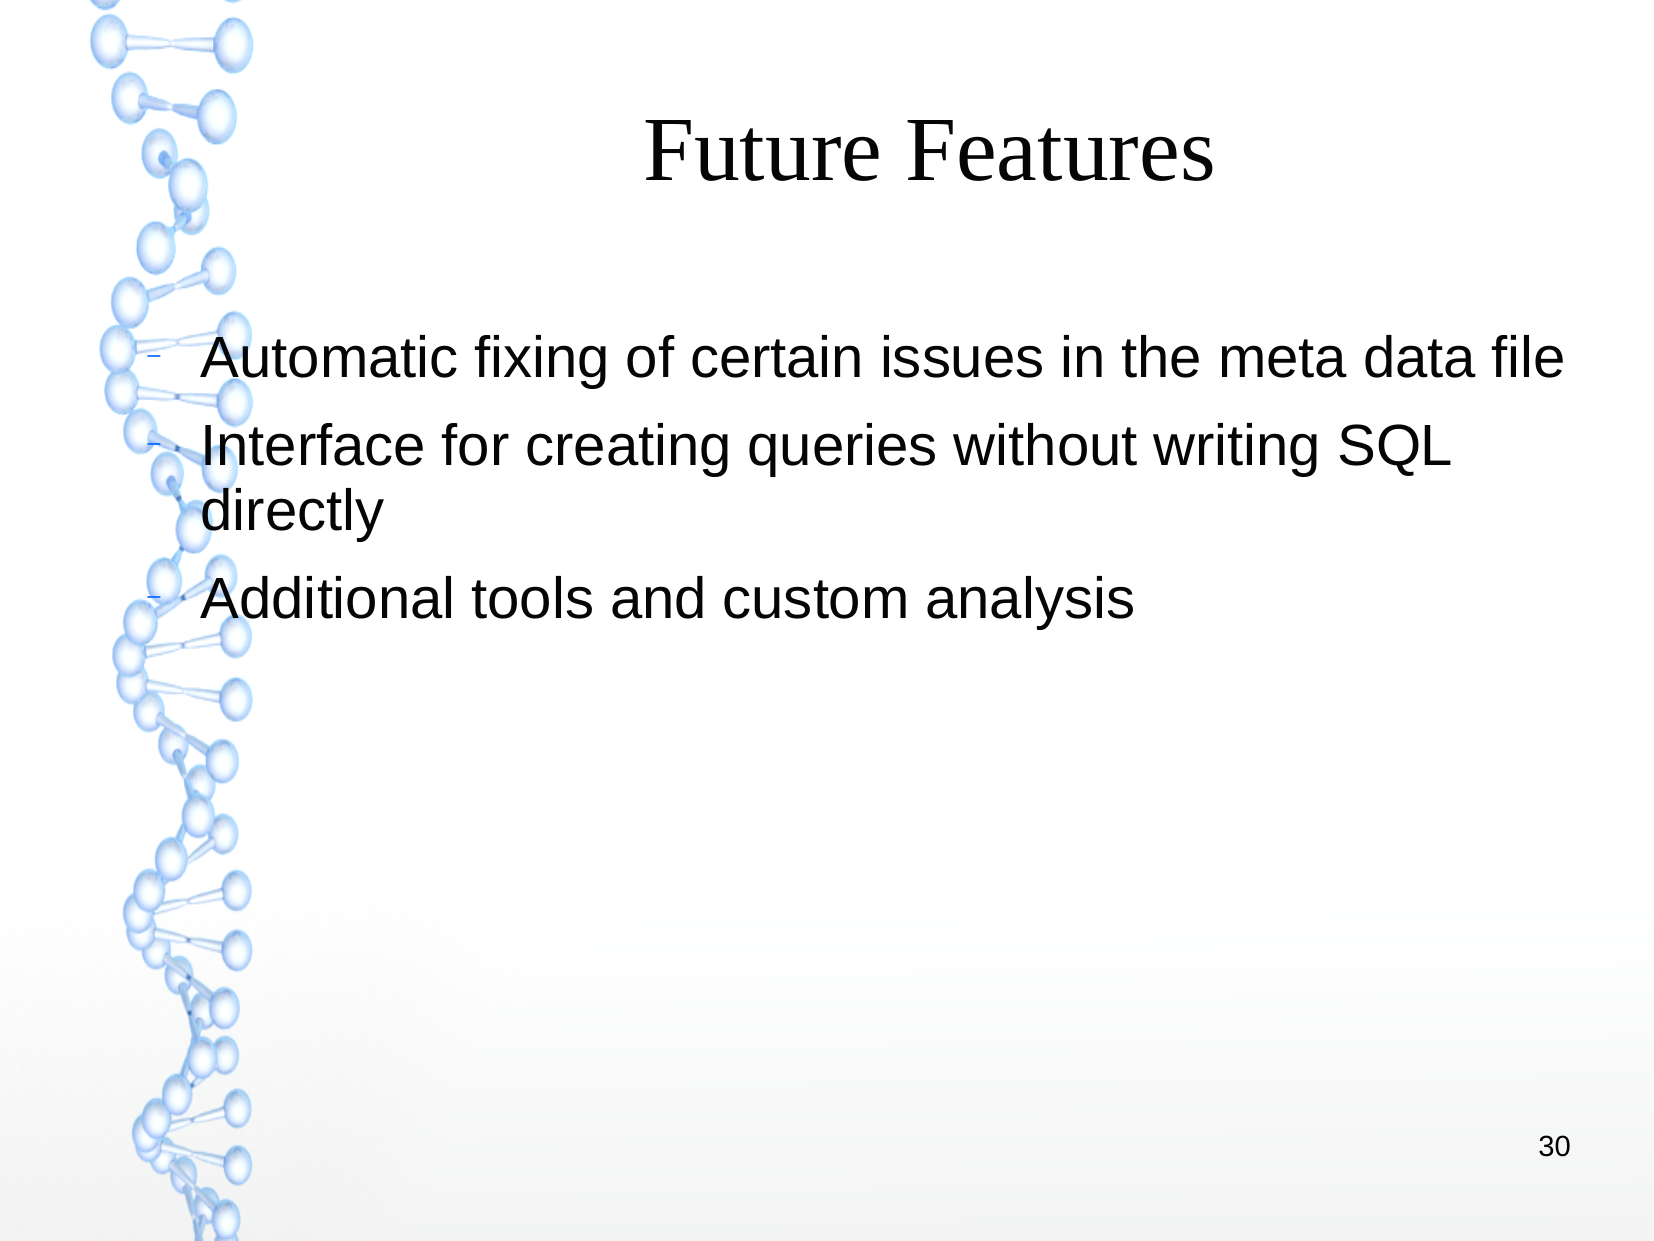

# Future Features
Automatic fixing of certain issues in the meta data file
Interface for creating queries without writing SQL directly
Additional tools and custom analysis
30